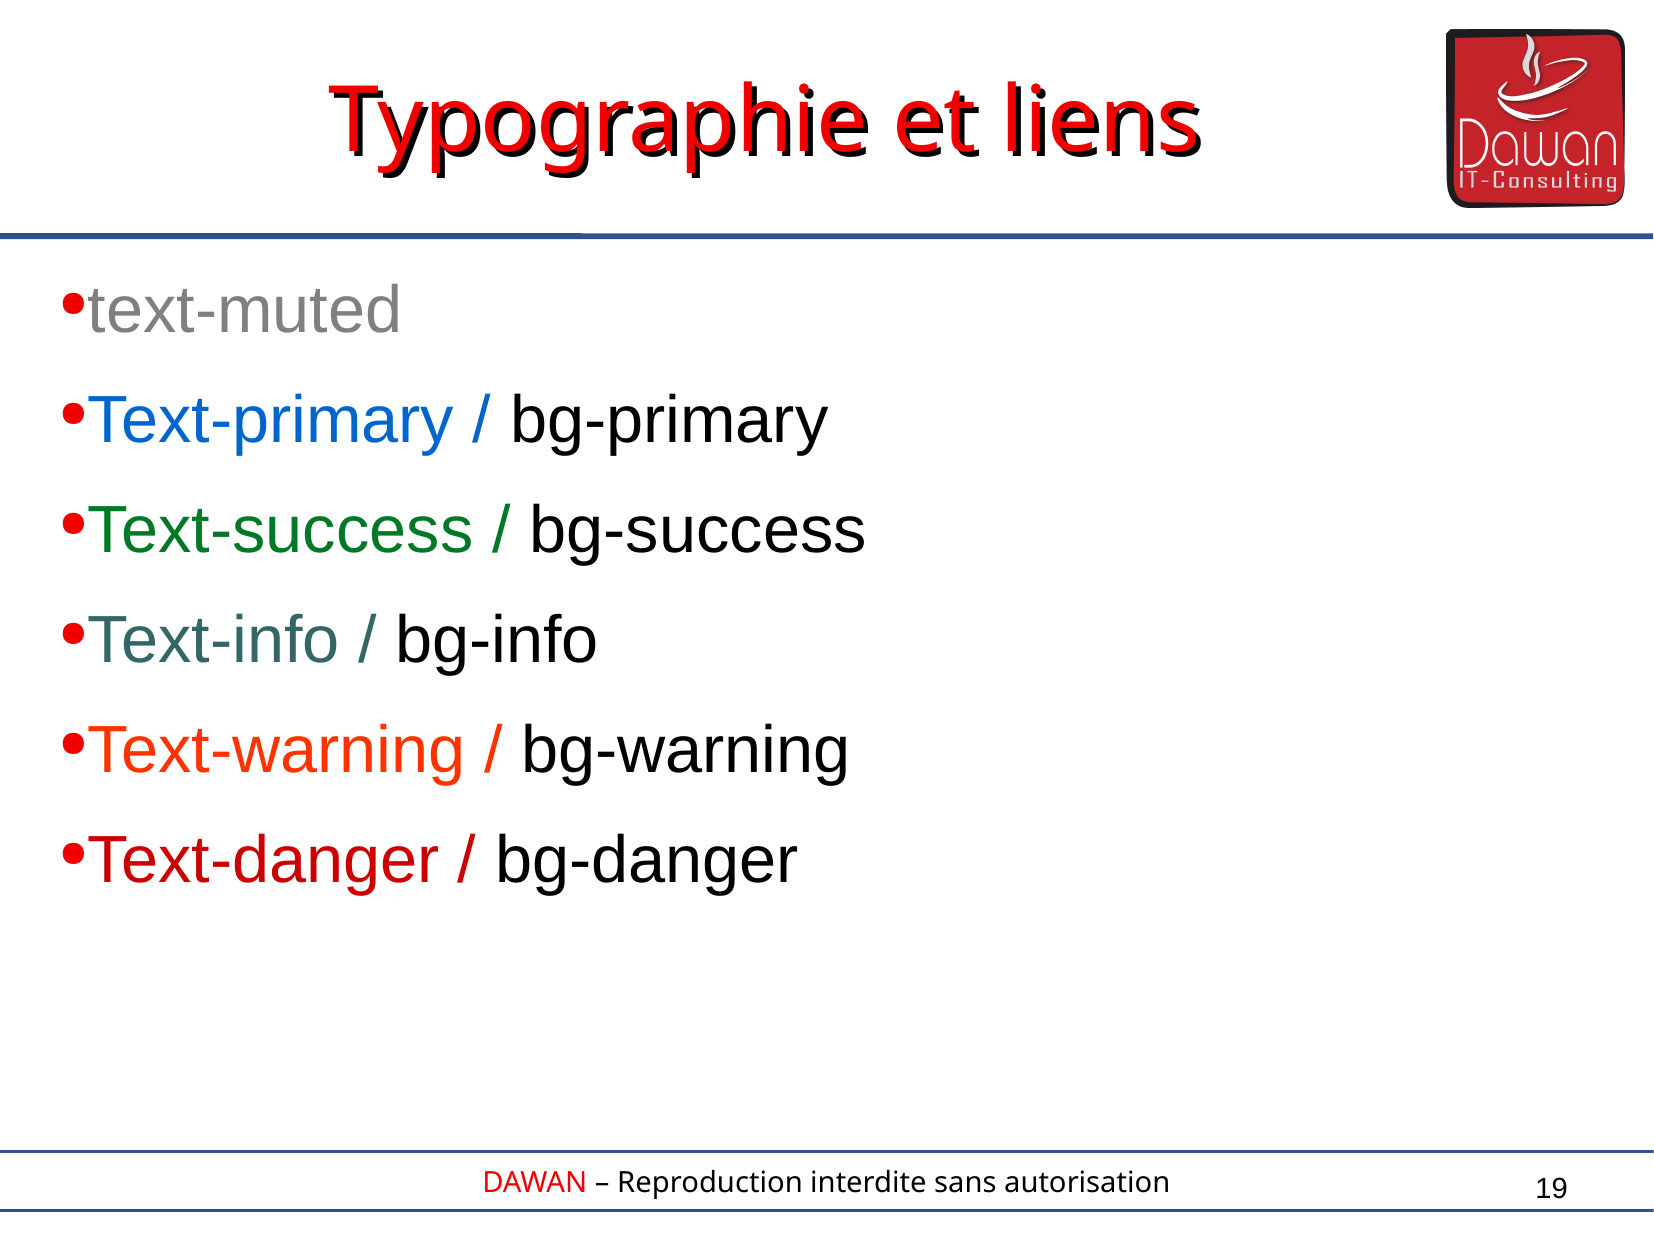

# Typographie et liens
text-muted
Text-primary / bg-primary
Text-success / bg-success
Text-info / bg-info
Text-warning / bg-warning
Text-danger / bg-danger